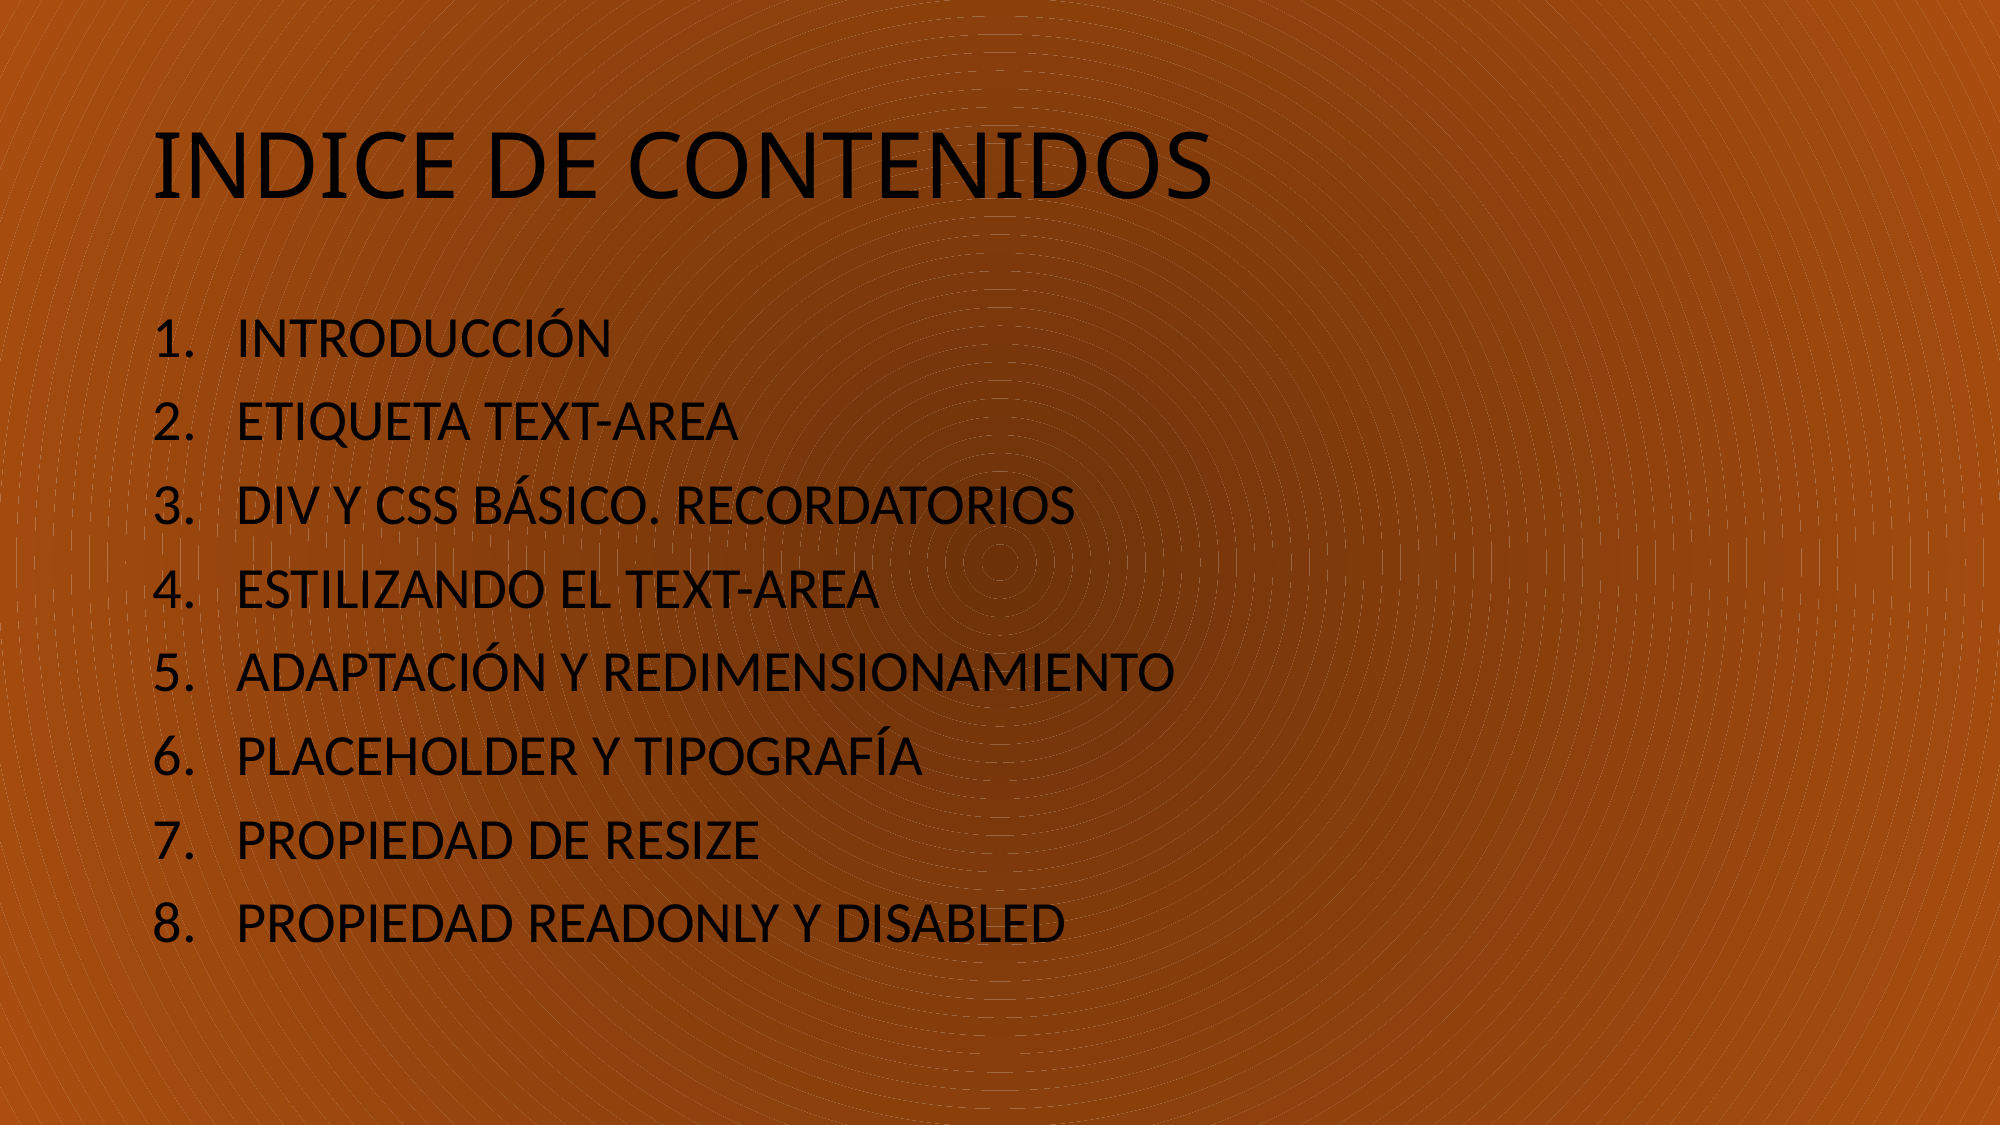

# INDICE DE CONTENIDOS
INTRODUCCIÓN
ETIQUETA TEXT-AREA
DIV Y CSS BÁSICO. RECORDATORIOS
ESTILIZANDO EL TEXT-AREA
ADAPTACIÓN Y REDIMENSIONAMIENTO
PLACEHOLDER Y TIPOGRAFÍA
PROPIEDAD DE RESIZE
PROPIEDAD READONLY Y DISABLED